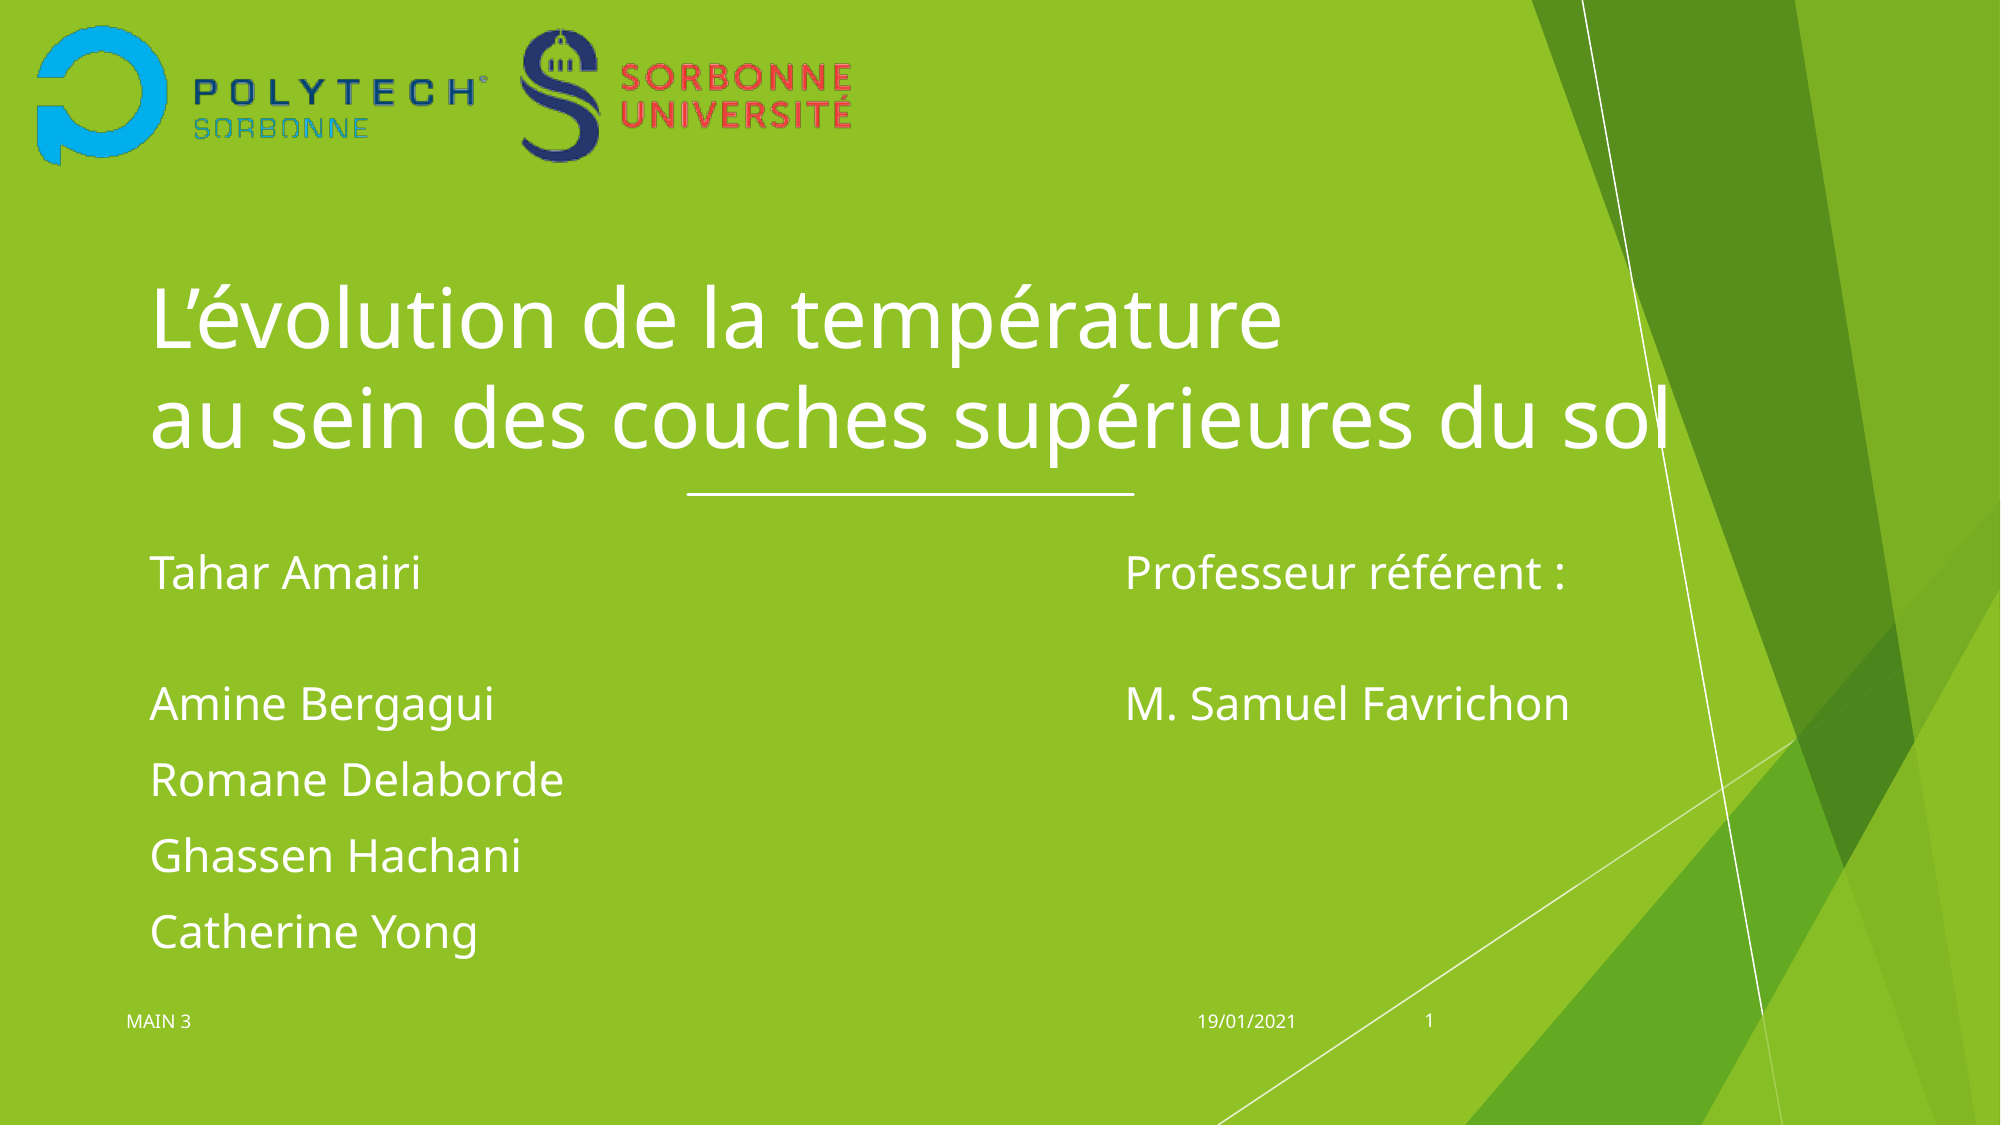

L’évolution de la température
au sein des couches supérieures du sol
# Tahar Amairi										Professeur référent :
Amine Bergagui									M. Samuel Favrichon
Romane Delaborde
Ghassen Hachani
Catherine Yong
MAIN 3
19/01/2021